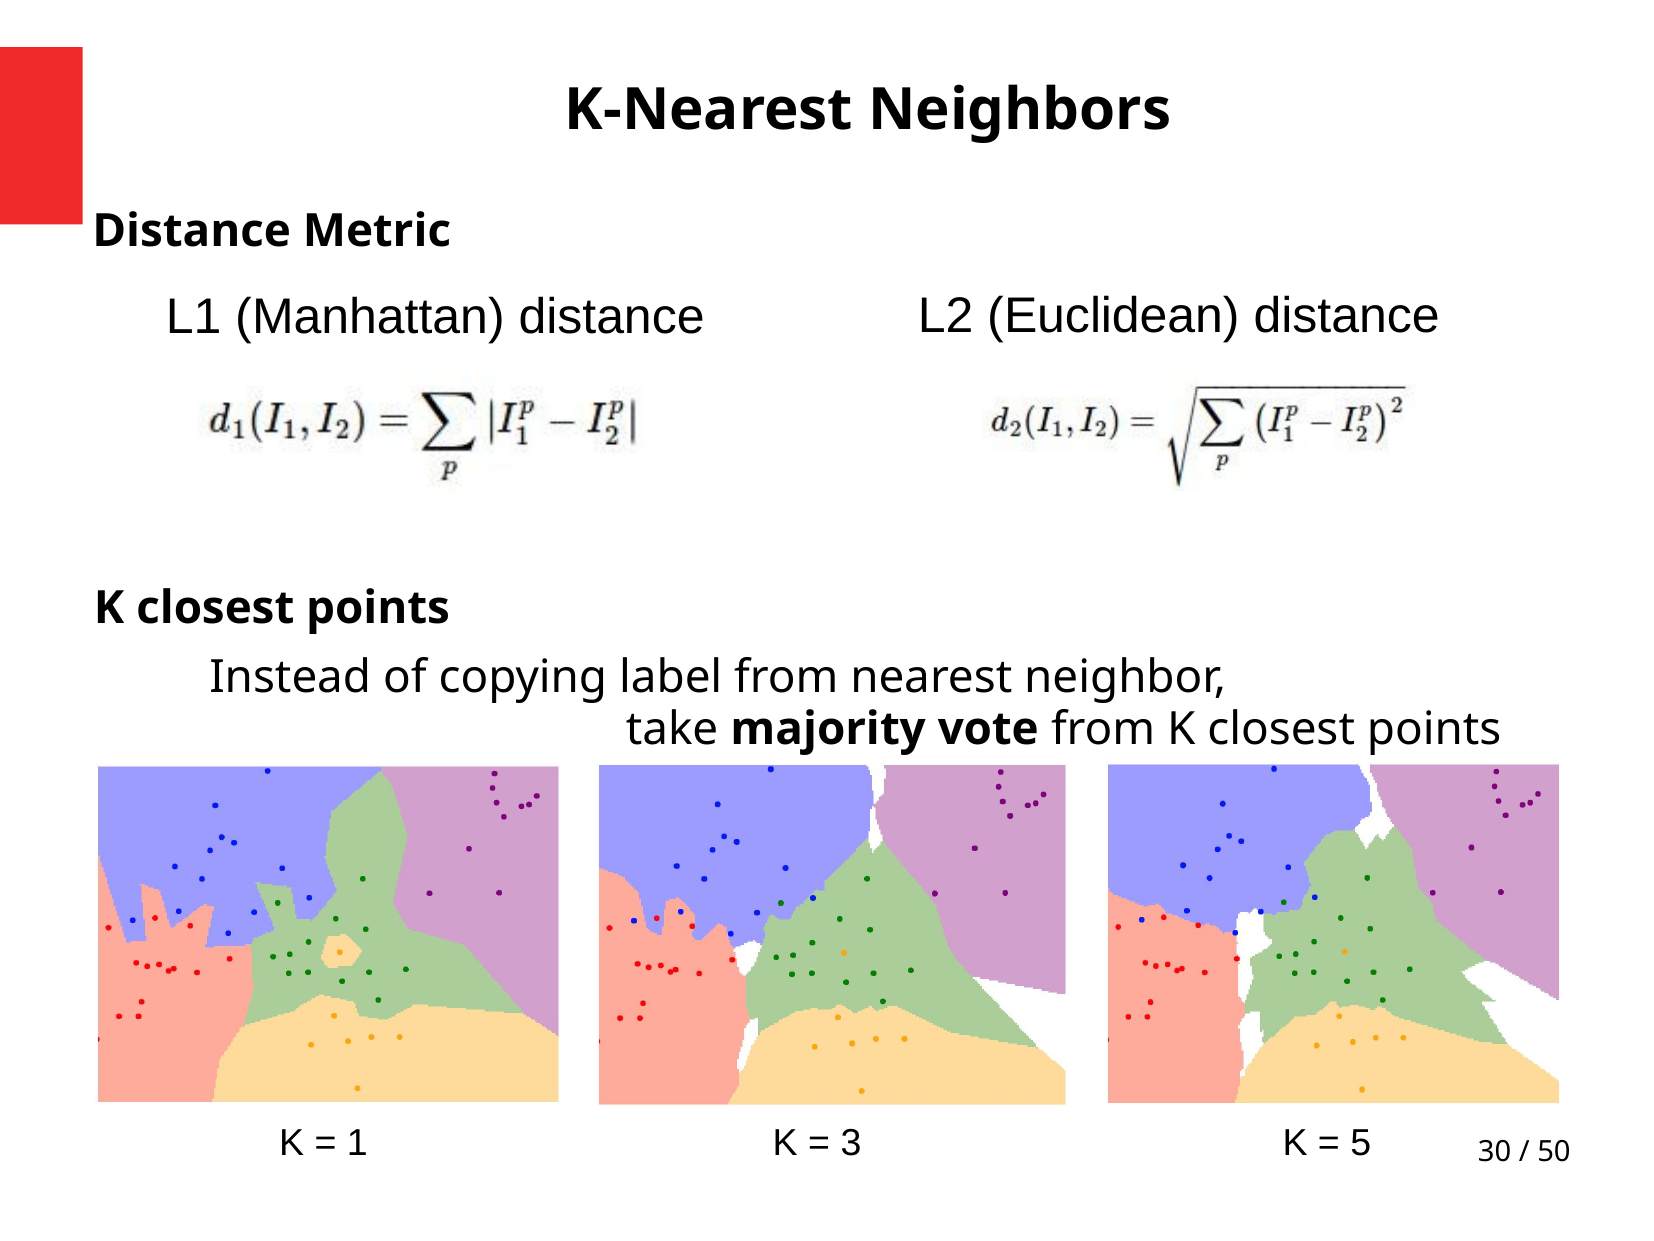

K-Nearest Neighbors
Distance Metric
L1 (Manhattan) distance
L2 (Euclidean) distance
K closest points
Instead of copying label from nearest neighbor,
take majority vote from K closest points
K = 1
K = 3
K = 5
30